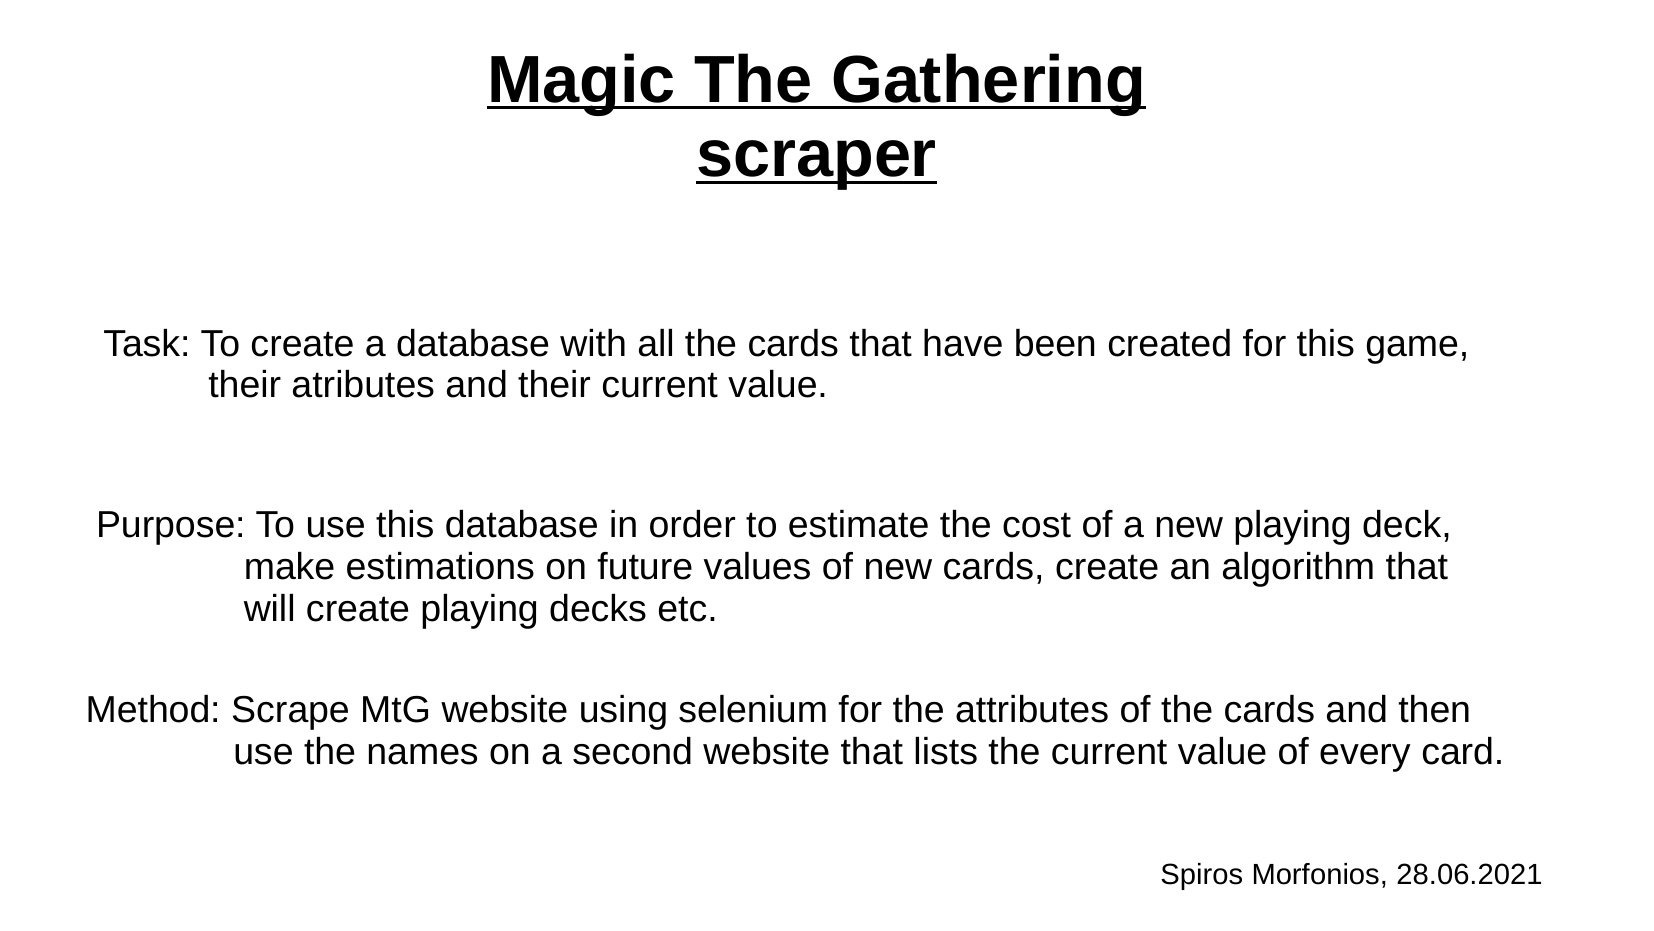

Magic The Gathering scraper
Task: To create a database with all the cards that have been created for this game,
 their atributes and their current value.
Purpose: To use this database in order to estimate the cost of a new playing deck, 		make estimations on future values of new cards, create an algorithm that 		will create playing decks etc.
Method: Scrape MtG website using selenium for the attributes of the cards and then
		use the names on a second website that lists the current value of every card.
Spiros Morfonios, 28.06.2021